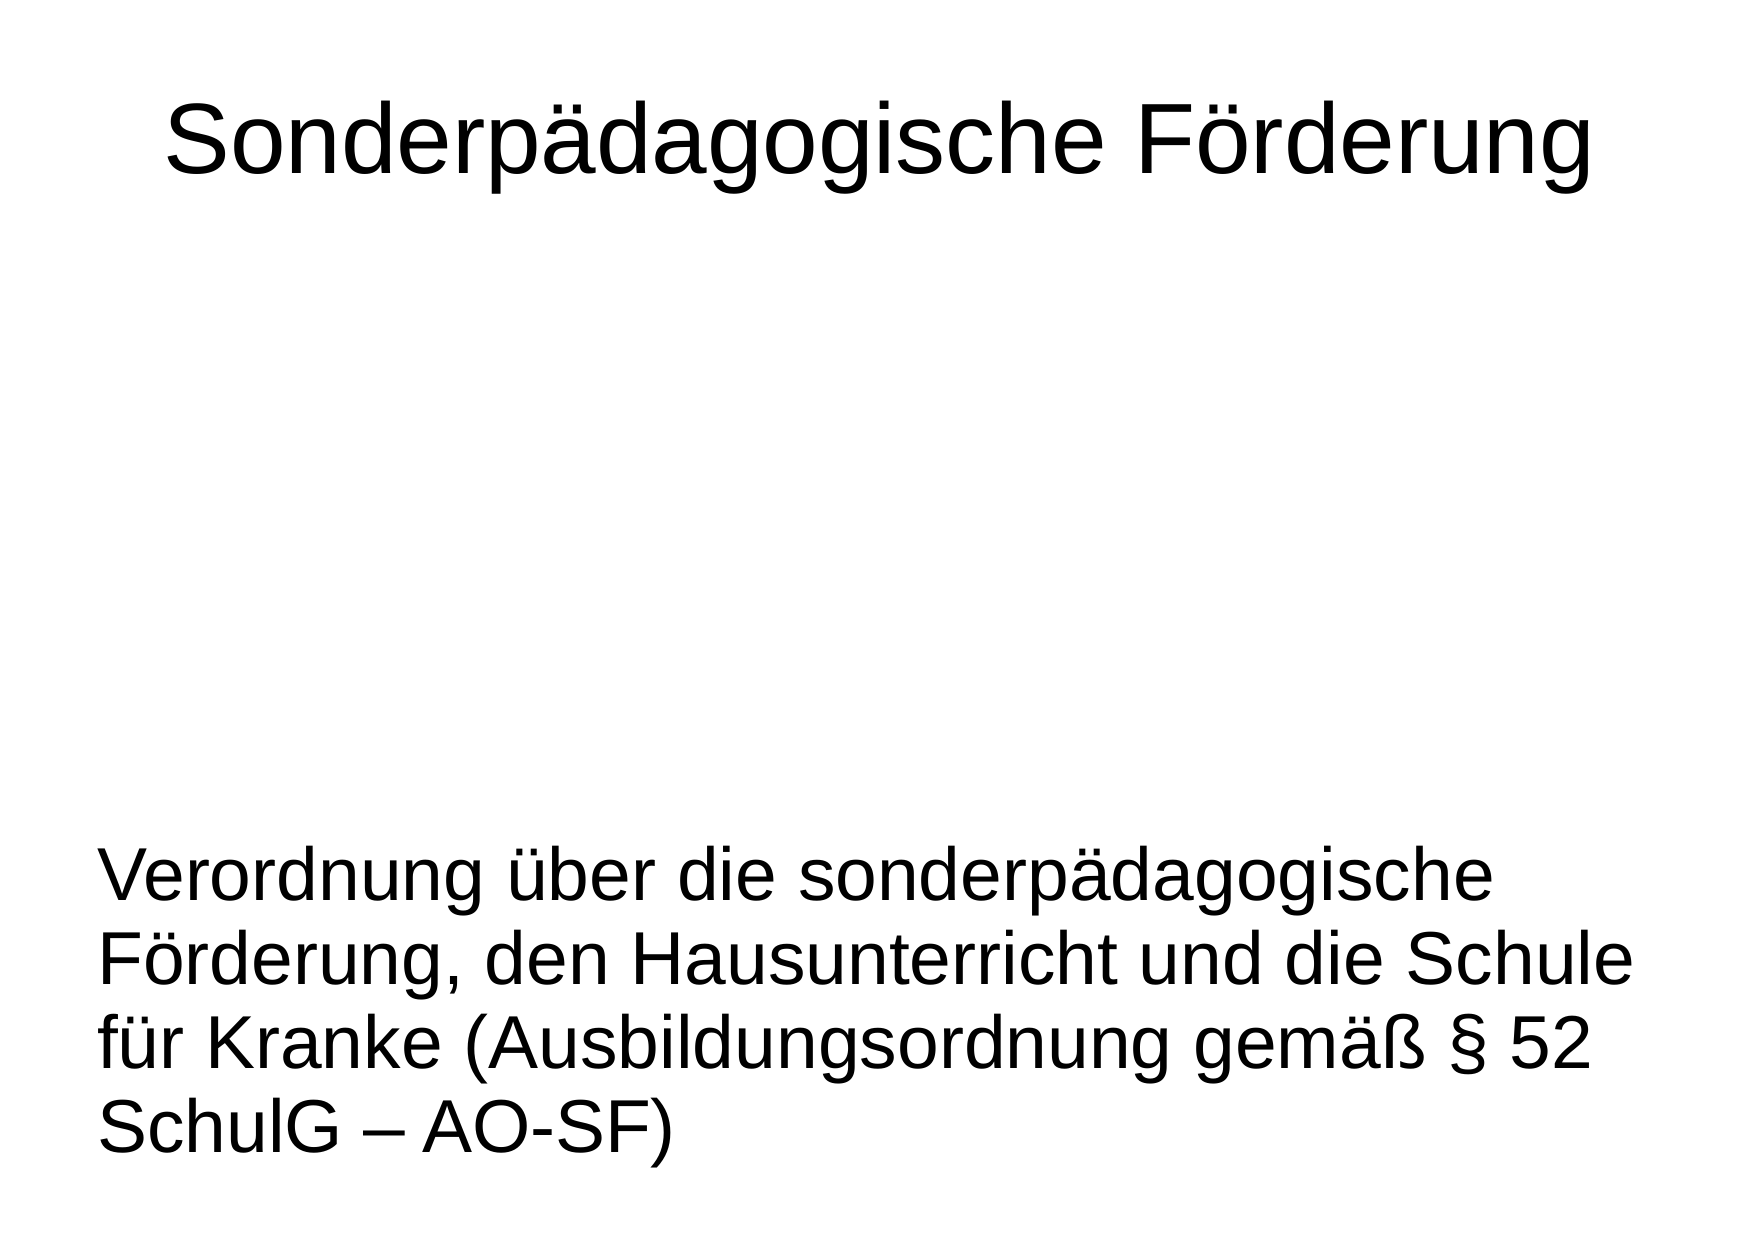

Sonderpädagogische Förderung
Verordnung über die sonderpädagogische Förderung, den Hausunterricht und die Schule für Kranke (Ausbildungsordnung gemäß § 52 SchulG – AO-SF)